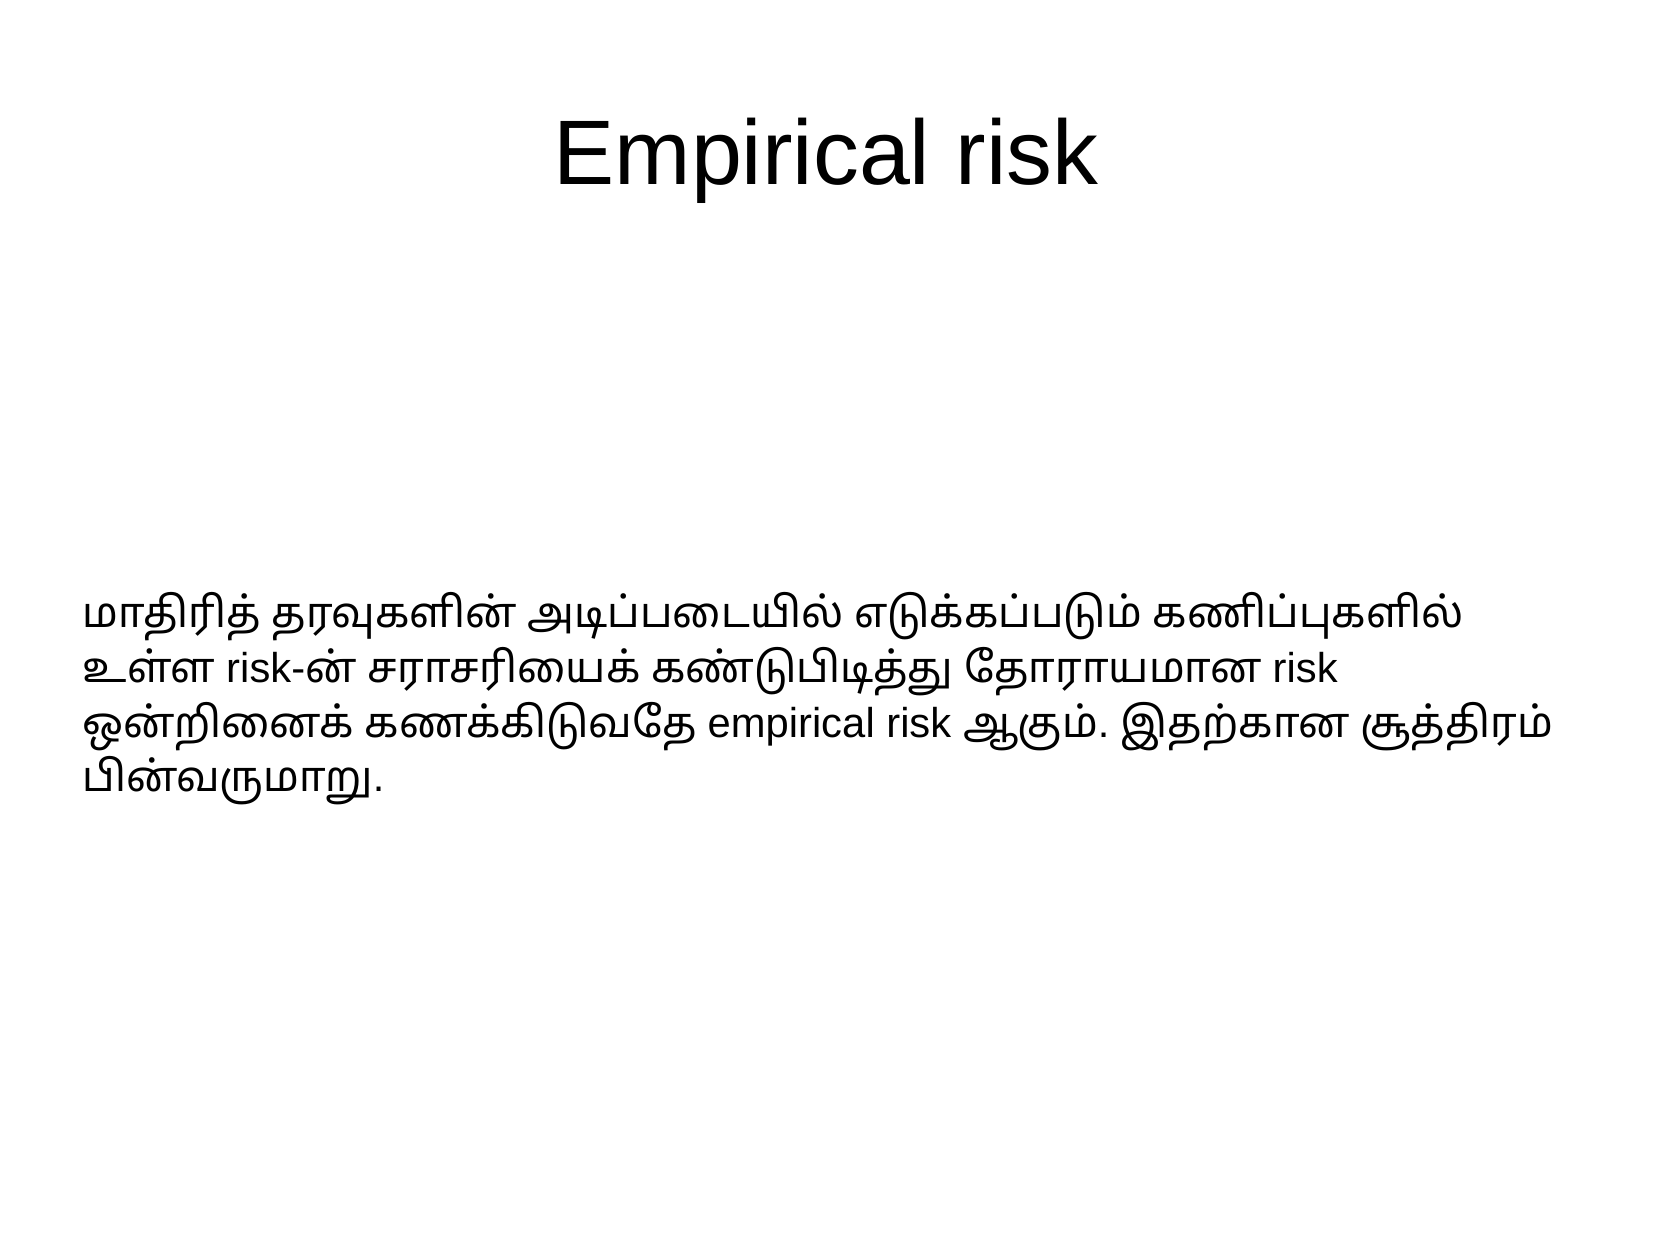

# Empirical risk
மாதிரித் தரவுகளின் அடிப்படையில் எடுக்கப்படும் கணிப்புகளில் உள்ள risk-ன் சராசரியைக் கண்டுபிடித்து தோராயமான risk ஒன்றினைக் கணக்கிடுவதே empirical risk ஆகும். இதற்கான சூத்திரம் பின்வருமாறு.